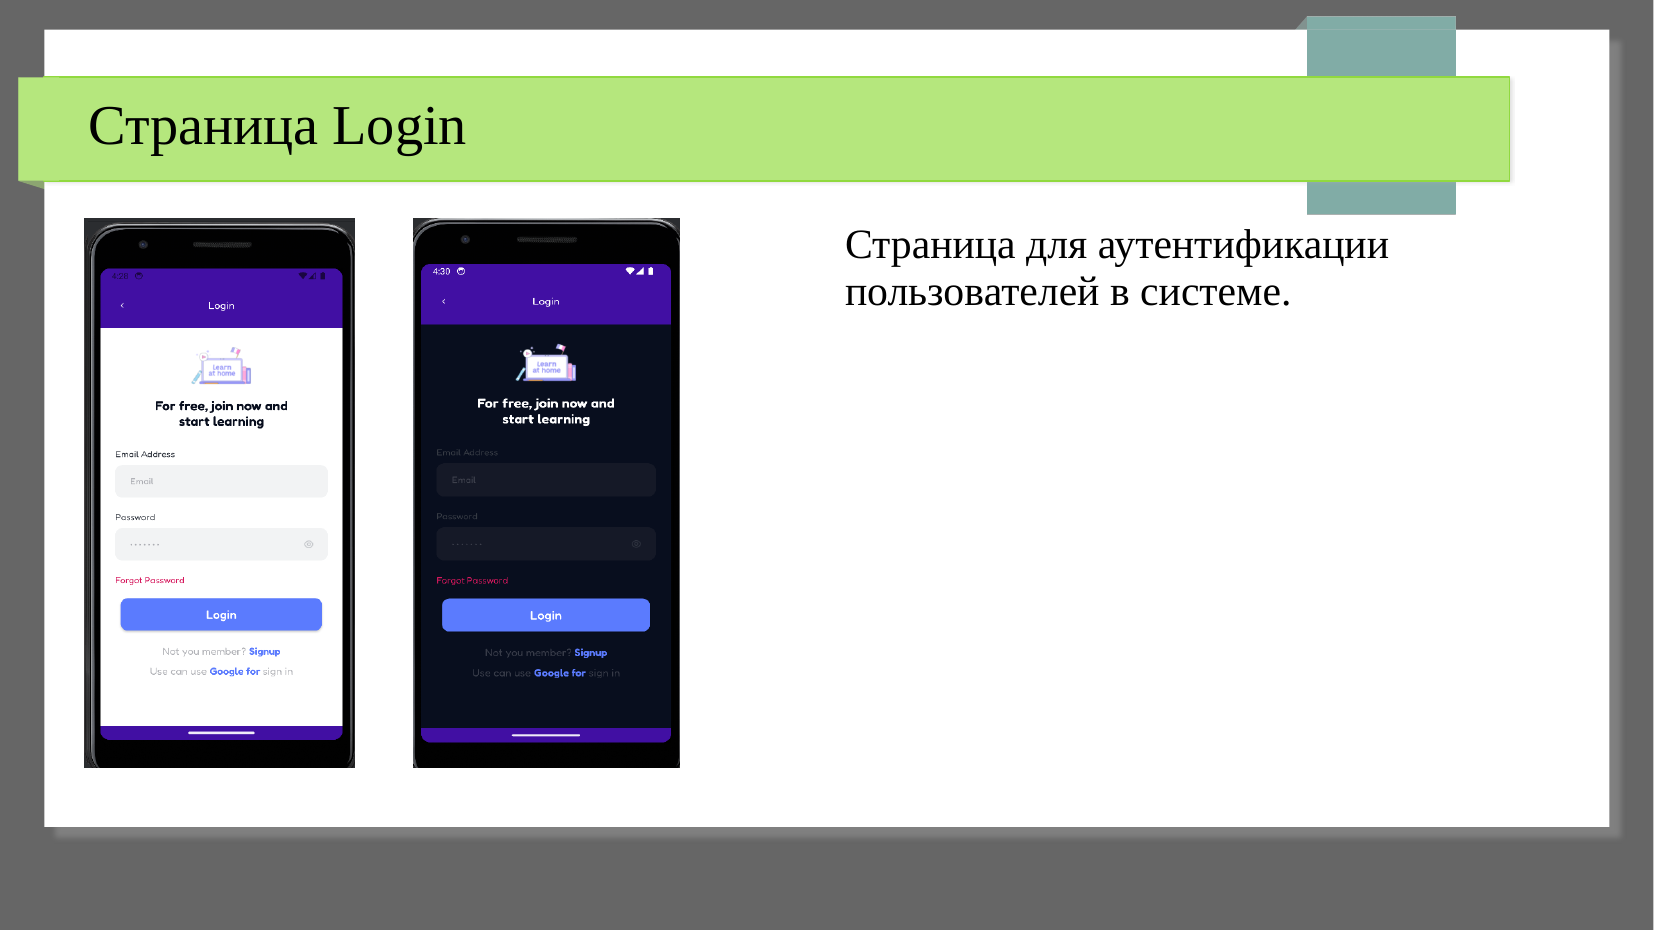

# Страница Login
Страница для аутентификации пользователей в системе.